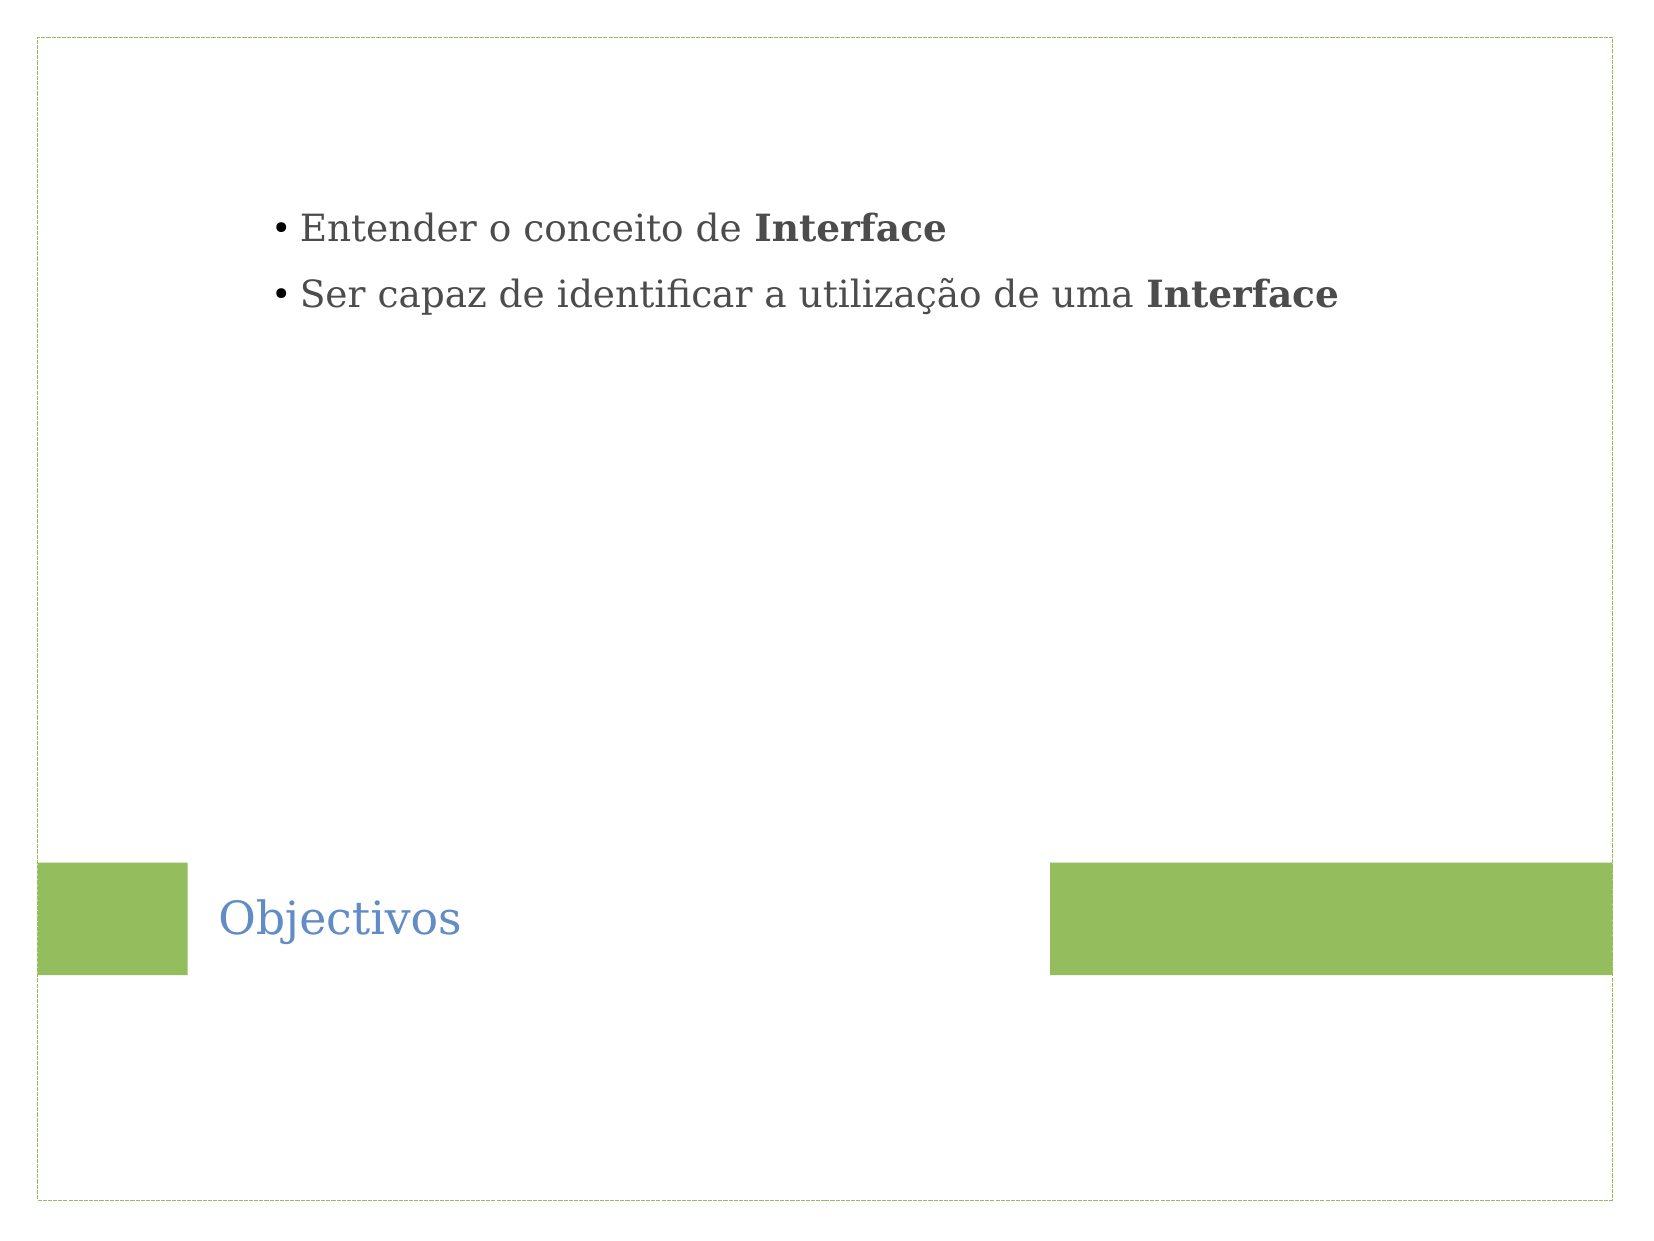

Entender o conceito de Interface
 Ser capaz de identificar a utilização de uma Interface
Objectivos